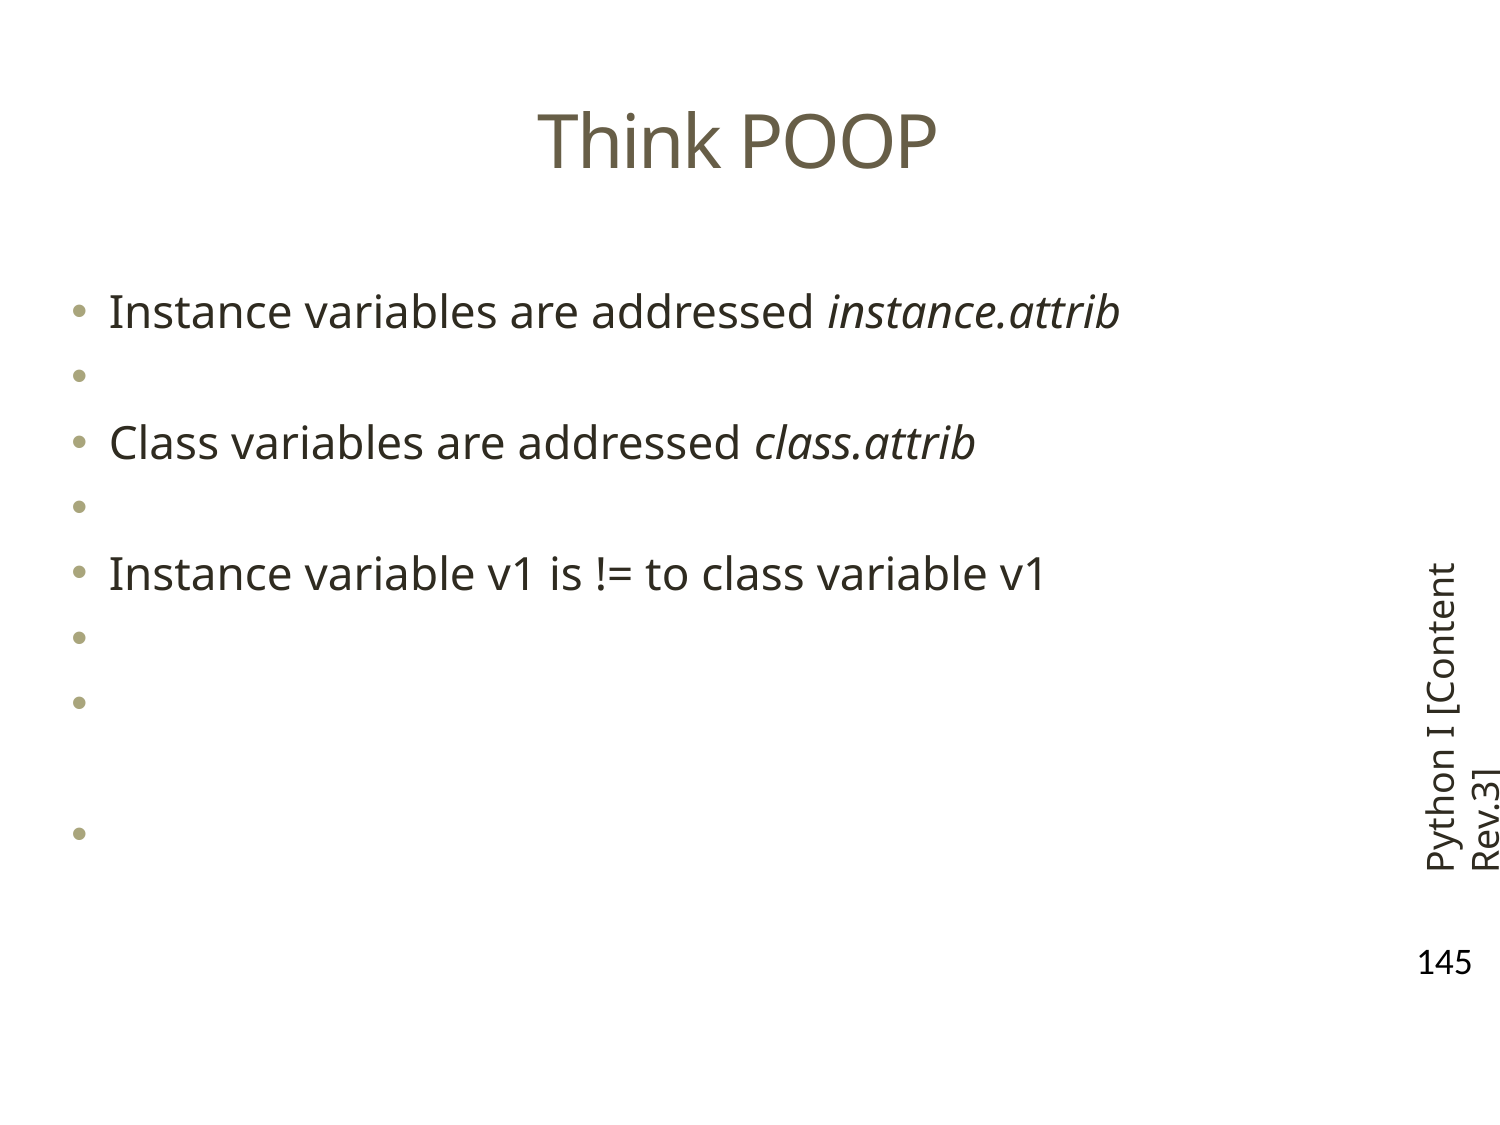

# Think POOP
Instance variables are addressed instance.attrib
Class variables are addressed class.attrib
Instance variable v1 is != to class variable v1
Python I [Content Rev.3]
145